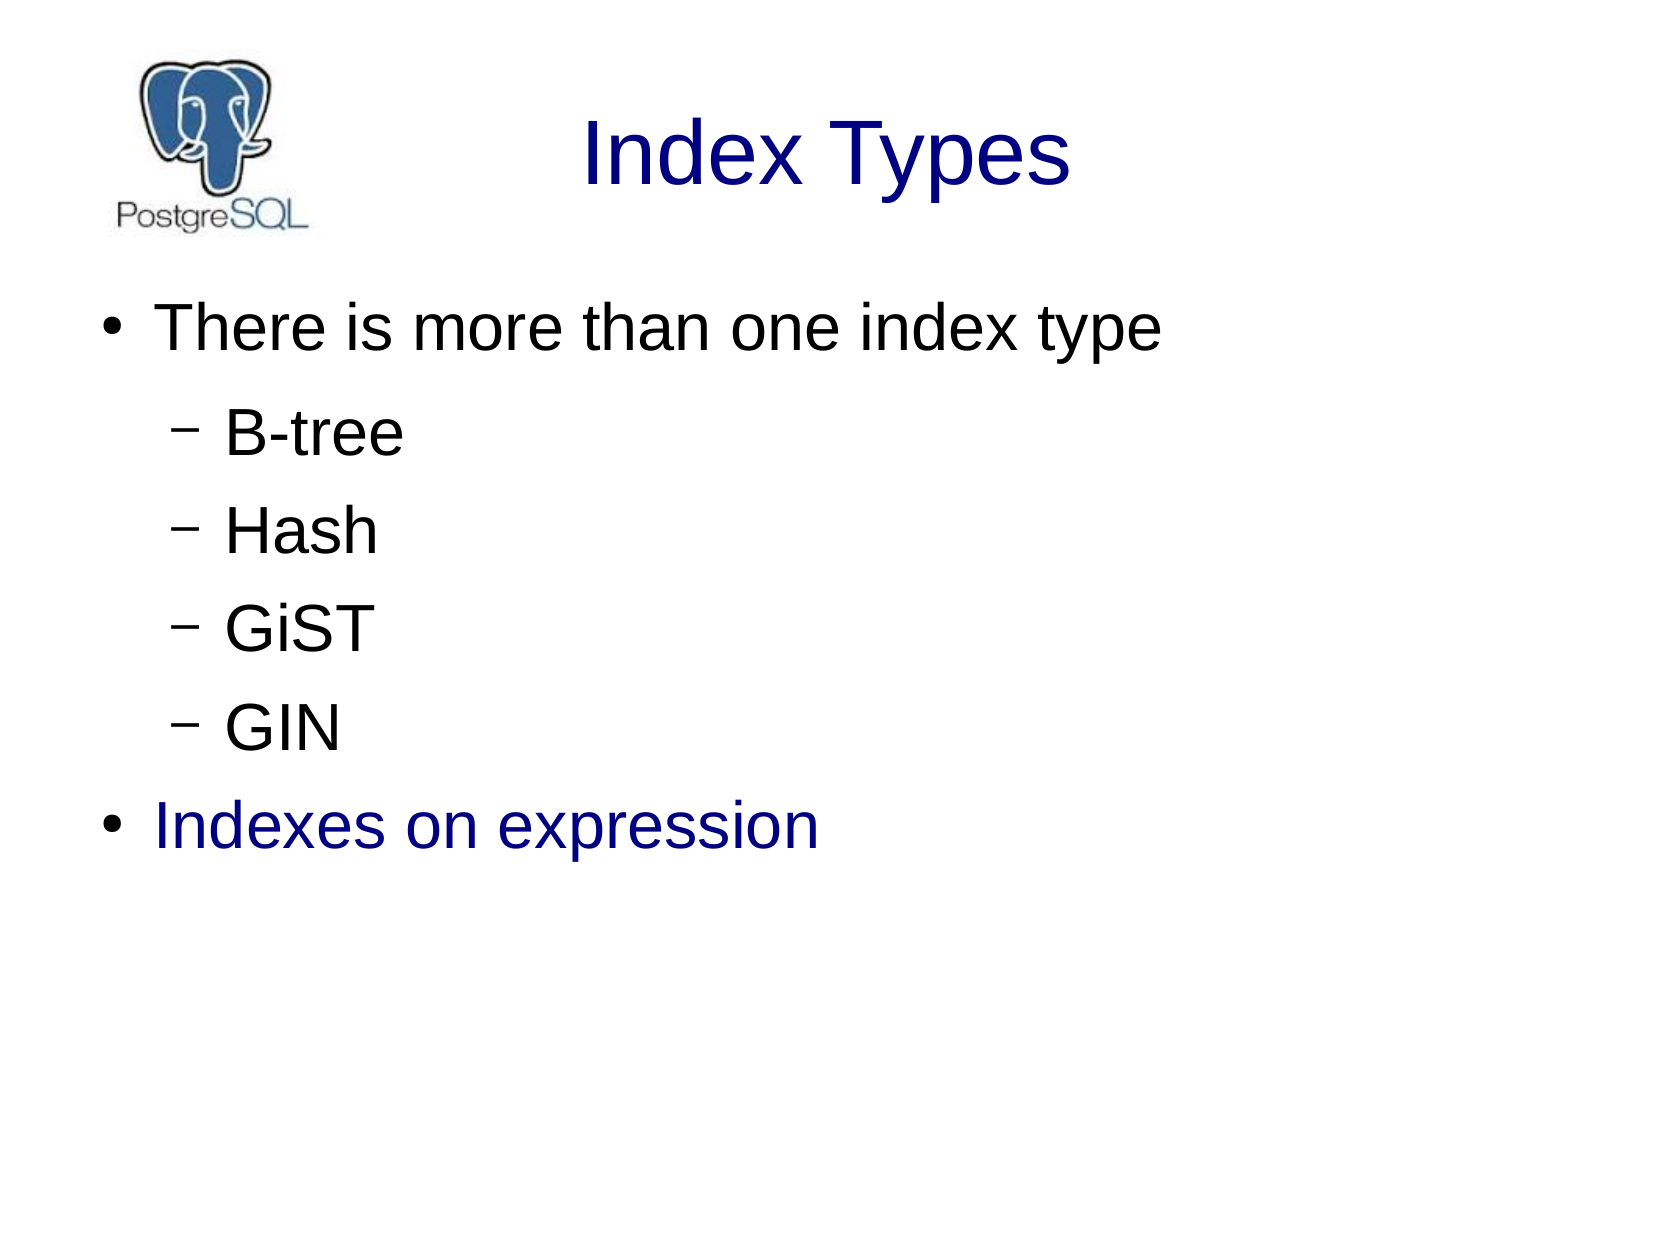

# Index Types
There is more than one index type
B-tree
Hash
GiST
GIN
Indexes on expression